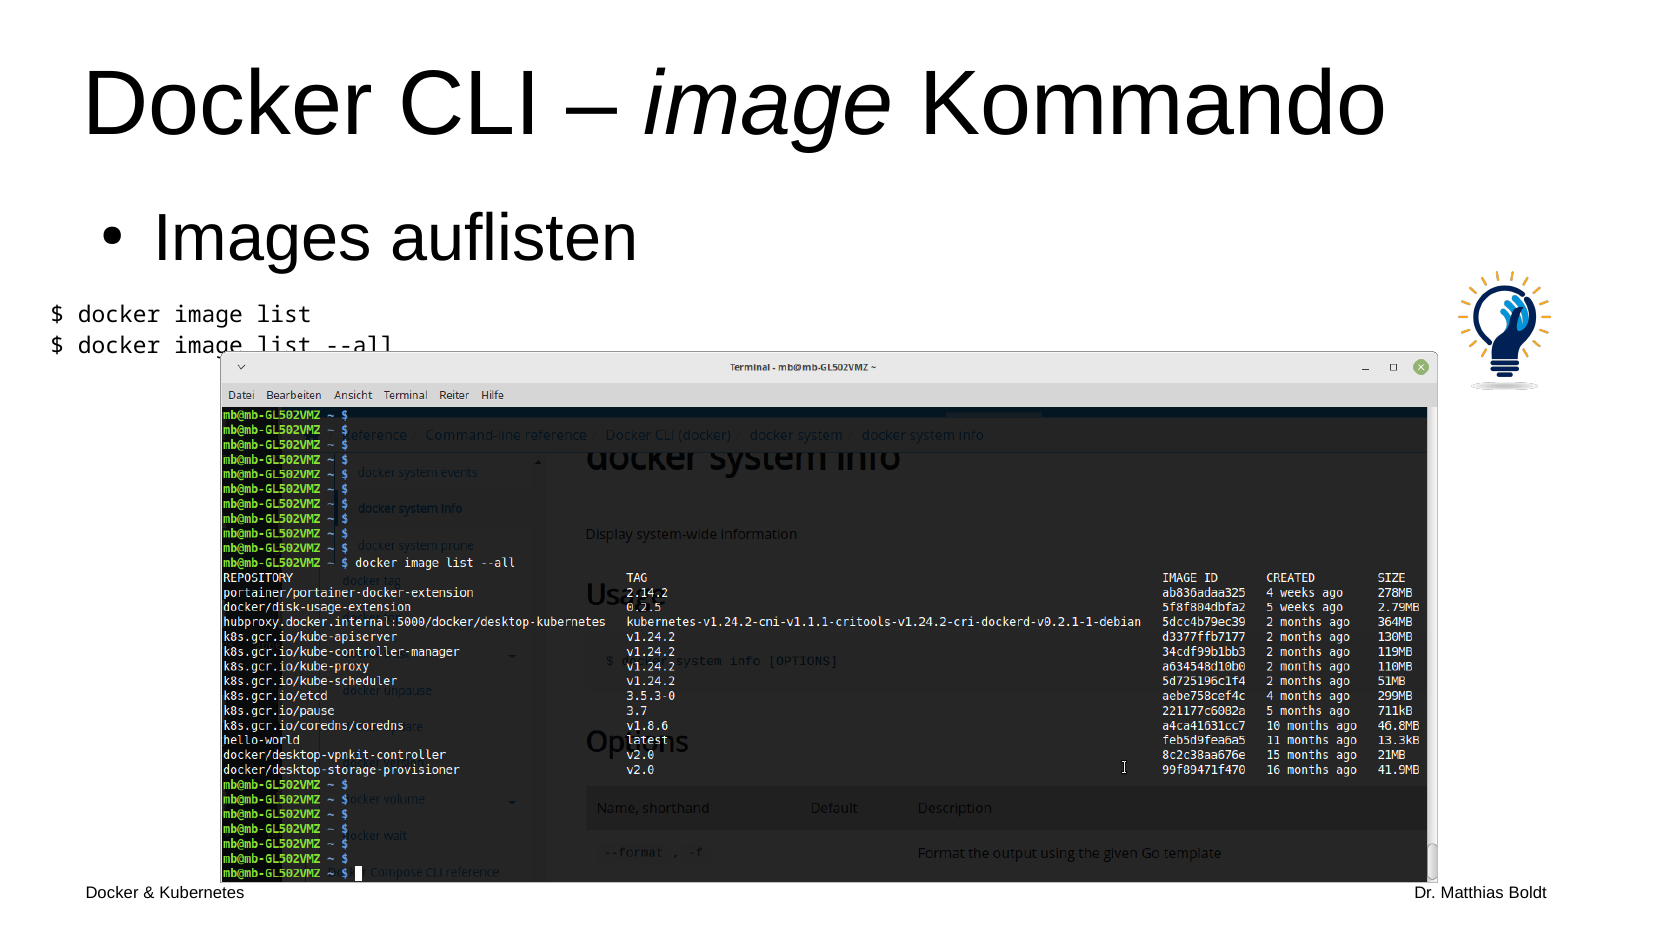

# Docker CLI – image Kommando
Images auflisten
$ docker image list
$ docker image list --all
Docker & Kubernetes																Dr. Matthias Boldt